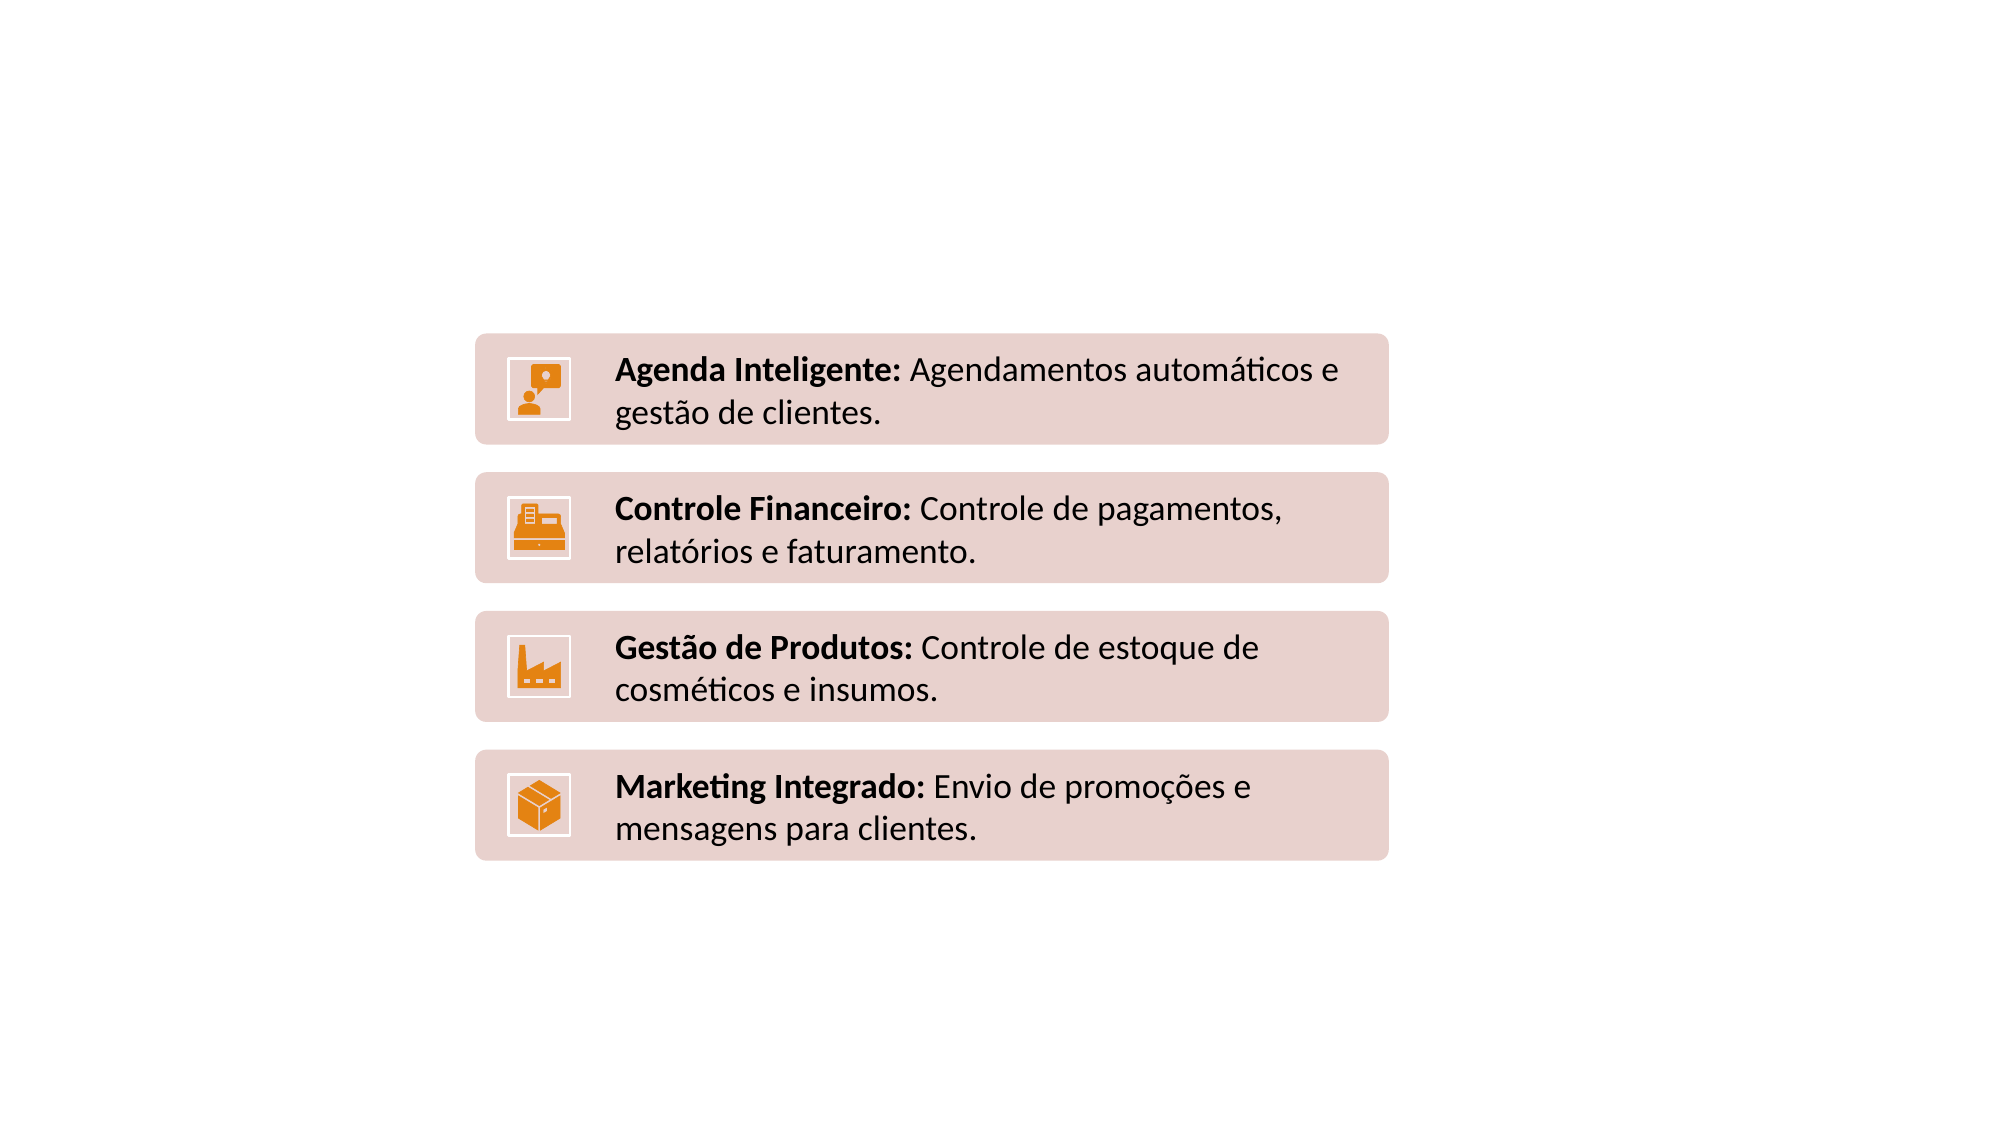

# Inovação para Salões de Beleza
Agenda Inteligente: Agendamentos automáticos e gestão de clientes.
Controle Financeiro: Controle de pagamentos, relatórios e faturamento.
Gestão de Produtos: Controle de estoque de cosméticos e insumos.
Marketing Integrado: Envio de promoções e mensagens para clientes.